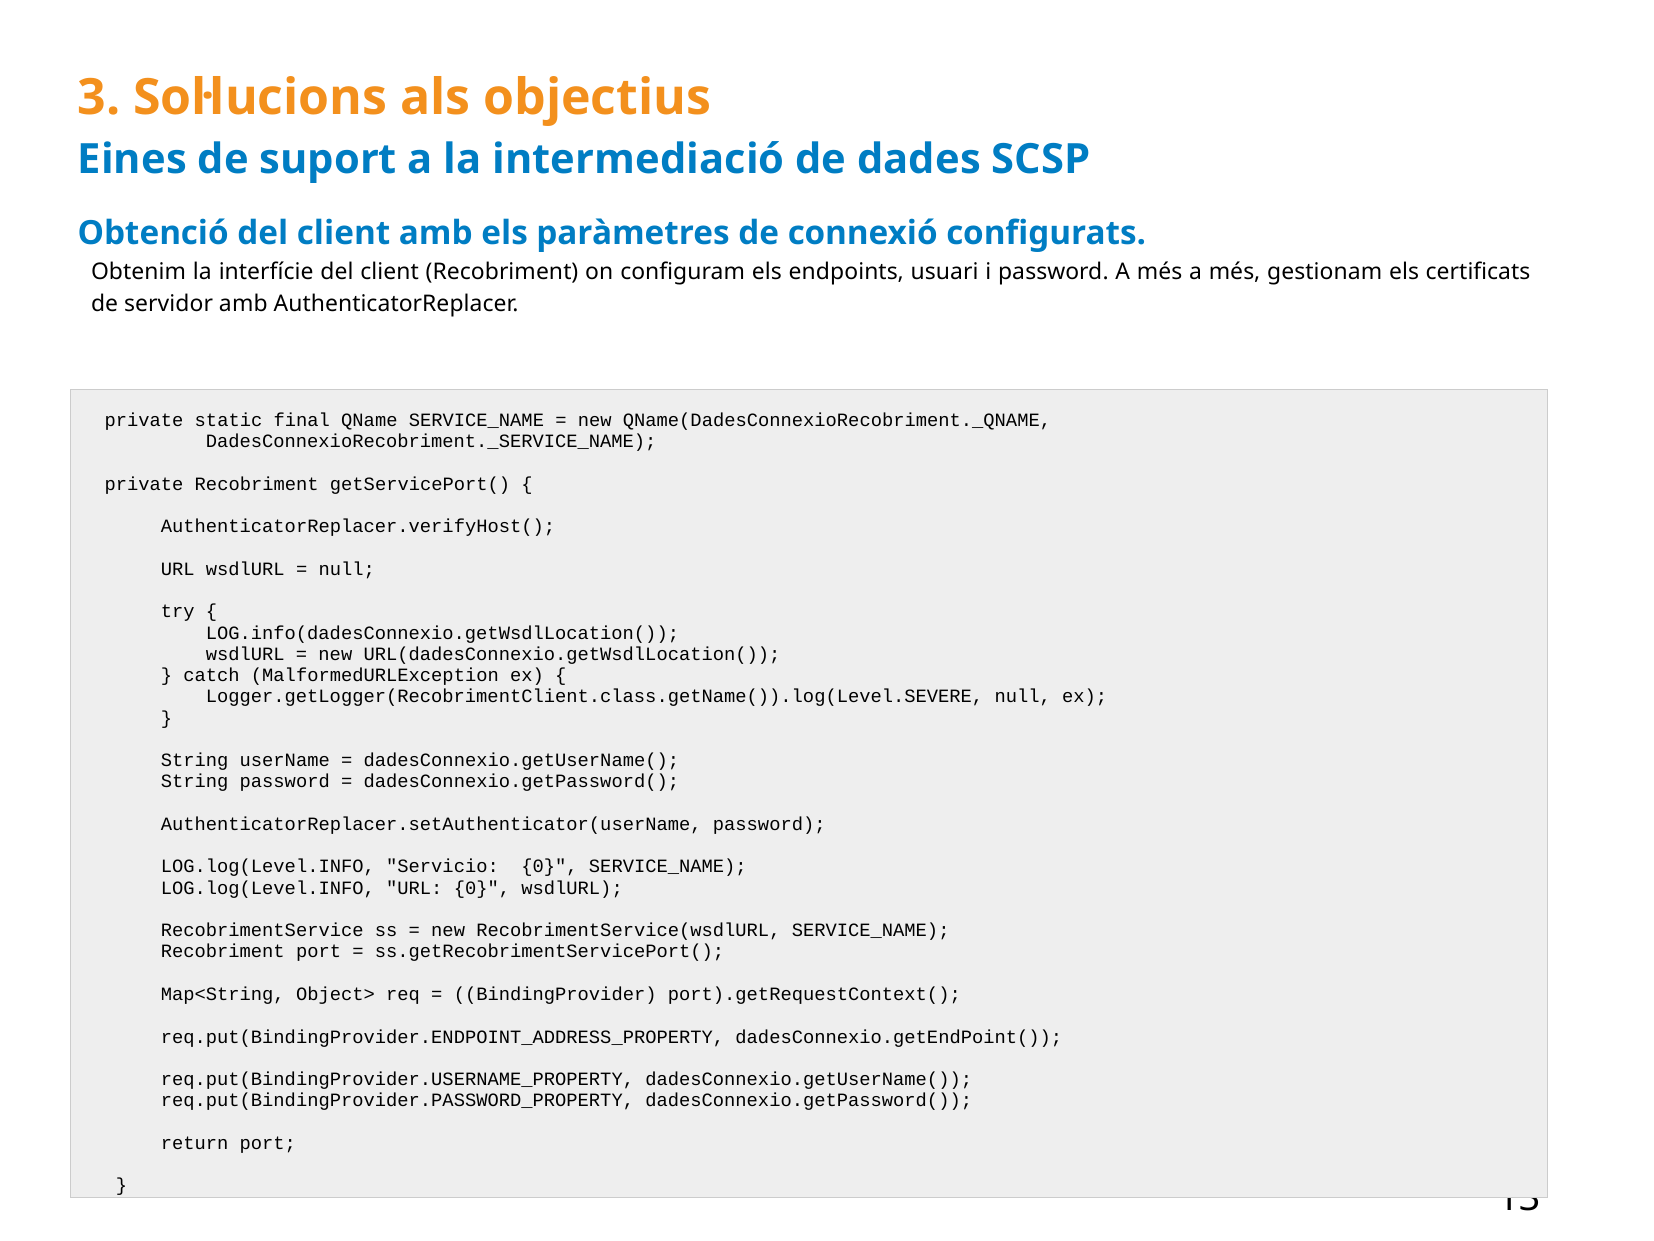

3. Sol·lucions als objectius
Eines de suport a la intermediació de dades SCSP
Obtenció del client amb els paràmetres de connexió configurats.
Obtenim la interfície del client (Recobriment) on configuram els endpoints, usuari i password. A més a més, gestionam els certificats de servidor amb AuthenticatorReplacer.
 private static final QName SERVICE_NAME = new QName(DadesConnexioRecobriment._QNAME,
 DadesConnexioRecobriment._SERVICE_NAME);
 private Recobriment getServicePort() {
 AuthenticatorReplacer.verifyHost();
 URL wsdlURL = null;
 try {
 LOG.info(dadesConnexio.getWsdlLocation());
 wsdlURL = new URL(dadesConnexio.getWsdlLocation());
 } catch (MalformedURLException ex) {
 Logger.getLogger(RecobrimentClient.class.getName()).log(Level.SEVERE, null, ex);
 }
 String userName = dadesConnexio.getUserName();
 String password = dadesConnexio.getPassword();
 AuthenticatorReplacer.setAuthenticator(userName, password);
 LOG.log(Level.INFO, "Servicio: {0}", SERVICE_NAME);
 LOG.log(Level.INFO, "URL: {0}", wsdlURL);
 RecobrimentService ss = new RecobrimentService(wsdlURL, SERVICE_NAME);
 Recobriment port = ss.getRecobrimentServicePort();
 Map<String, Object> req = ((BindingProvider) port).getRequestContext();
 req.put(BindingProvider.ENDPOINT_ADDRESS_PROPERTY, dadesConnexio.getEndPoint());
 req.put(BindingProvider.USERNAME_PROPERTY, dadesConnexio.getUserName());
 req.put(BindingProvider.PASSWORD_PROPERTY, dadesConnexio.getPassword());
 return port;
 }